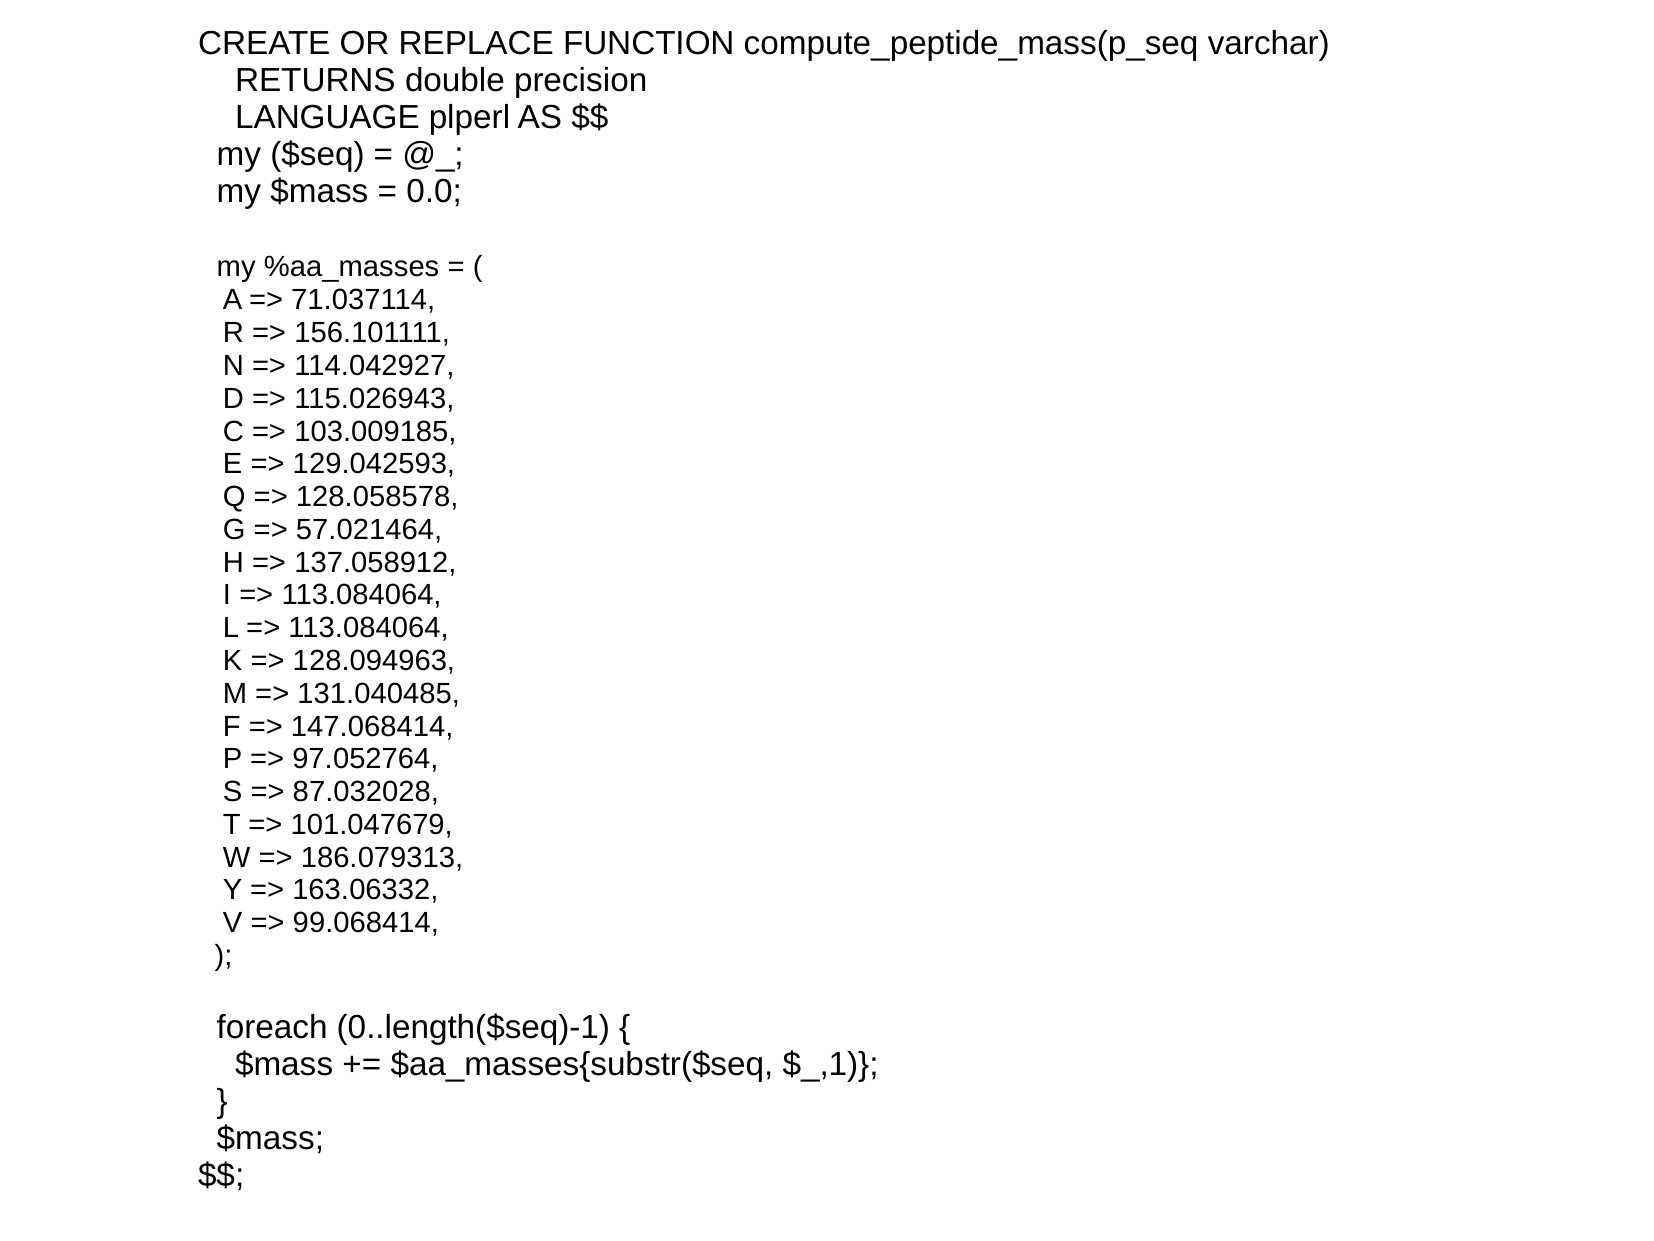

CREATE OR REPLACE FUNCTION compute_peptide_mass(p_seq varchar)
 RETURNS double precision
 LANGUAGE plperl AS $$
 my ($seq) = @_;
 my $mass = 0.0;
 my %aa_masses = (
 A => 71.037114,
 R => 156.101111,
 N => 114.042927,
 D => 115.026943,
 C => 103.009185,
 E => 129.042593,
 Q => 128.058578,
 G => 57.021464,
 H => 137.058912,
 I => 113.084064,
 L => 113.084064,
 K => 128.094963,
 M => 131.040485,
 F => 147.068414,
 P => 97.052764,
 S => 87.032028,
 T => 101.047679,
 W => 186.079313,
 Y => 163.06332,
 V => 99.068414,
 );
 foreach (0..length($seq)-1) {
 $mass += $aa_masses{substr($seq, $_,1)};
 }
 $mass;
$$;